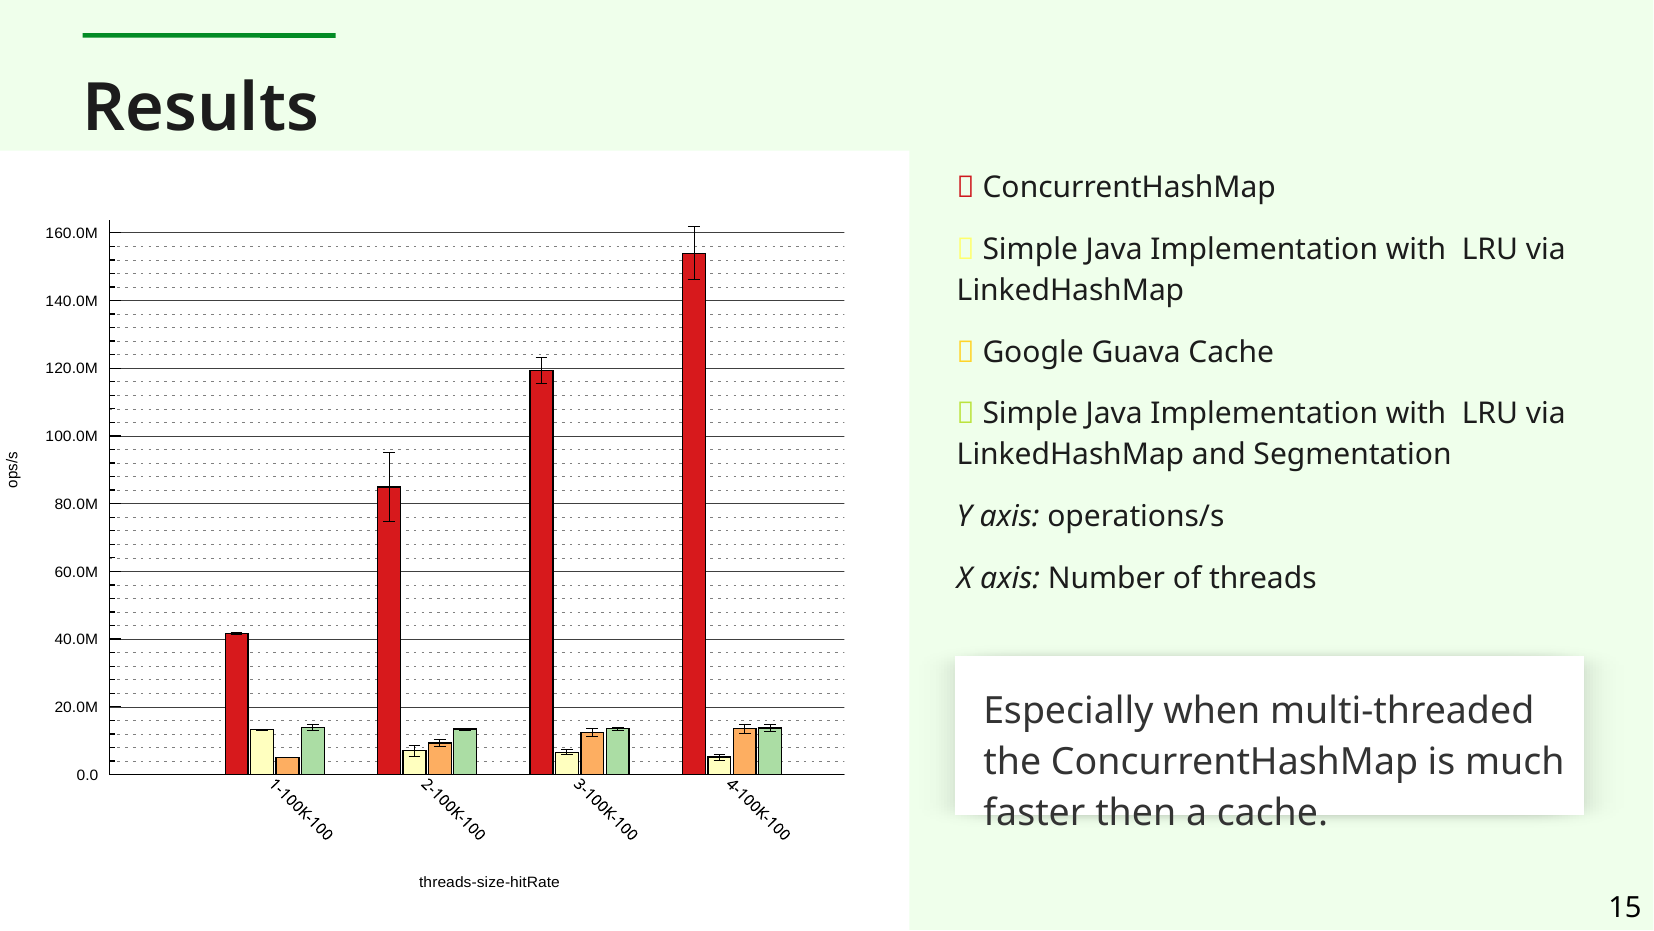

# Results
 ConcurrentHashMap
 Simple Java Implementation with LRU via LinkedHashMap
 Google Guava Cache
 Simple Java Implementation with LRU via LinkedHashMap and Segmentation
Y axis: operations/s
X axis: Number of threads
Especially when multi-threaded the ConcurrentHashMap is much faster then a cache.
15